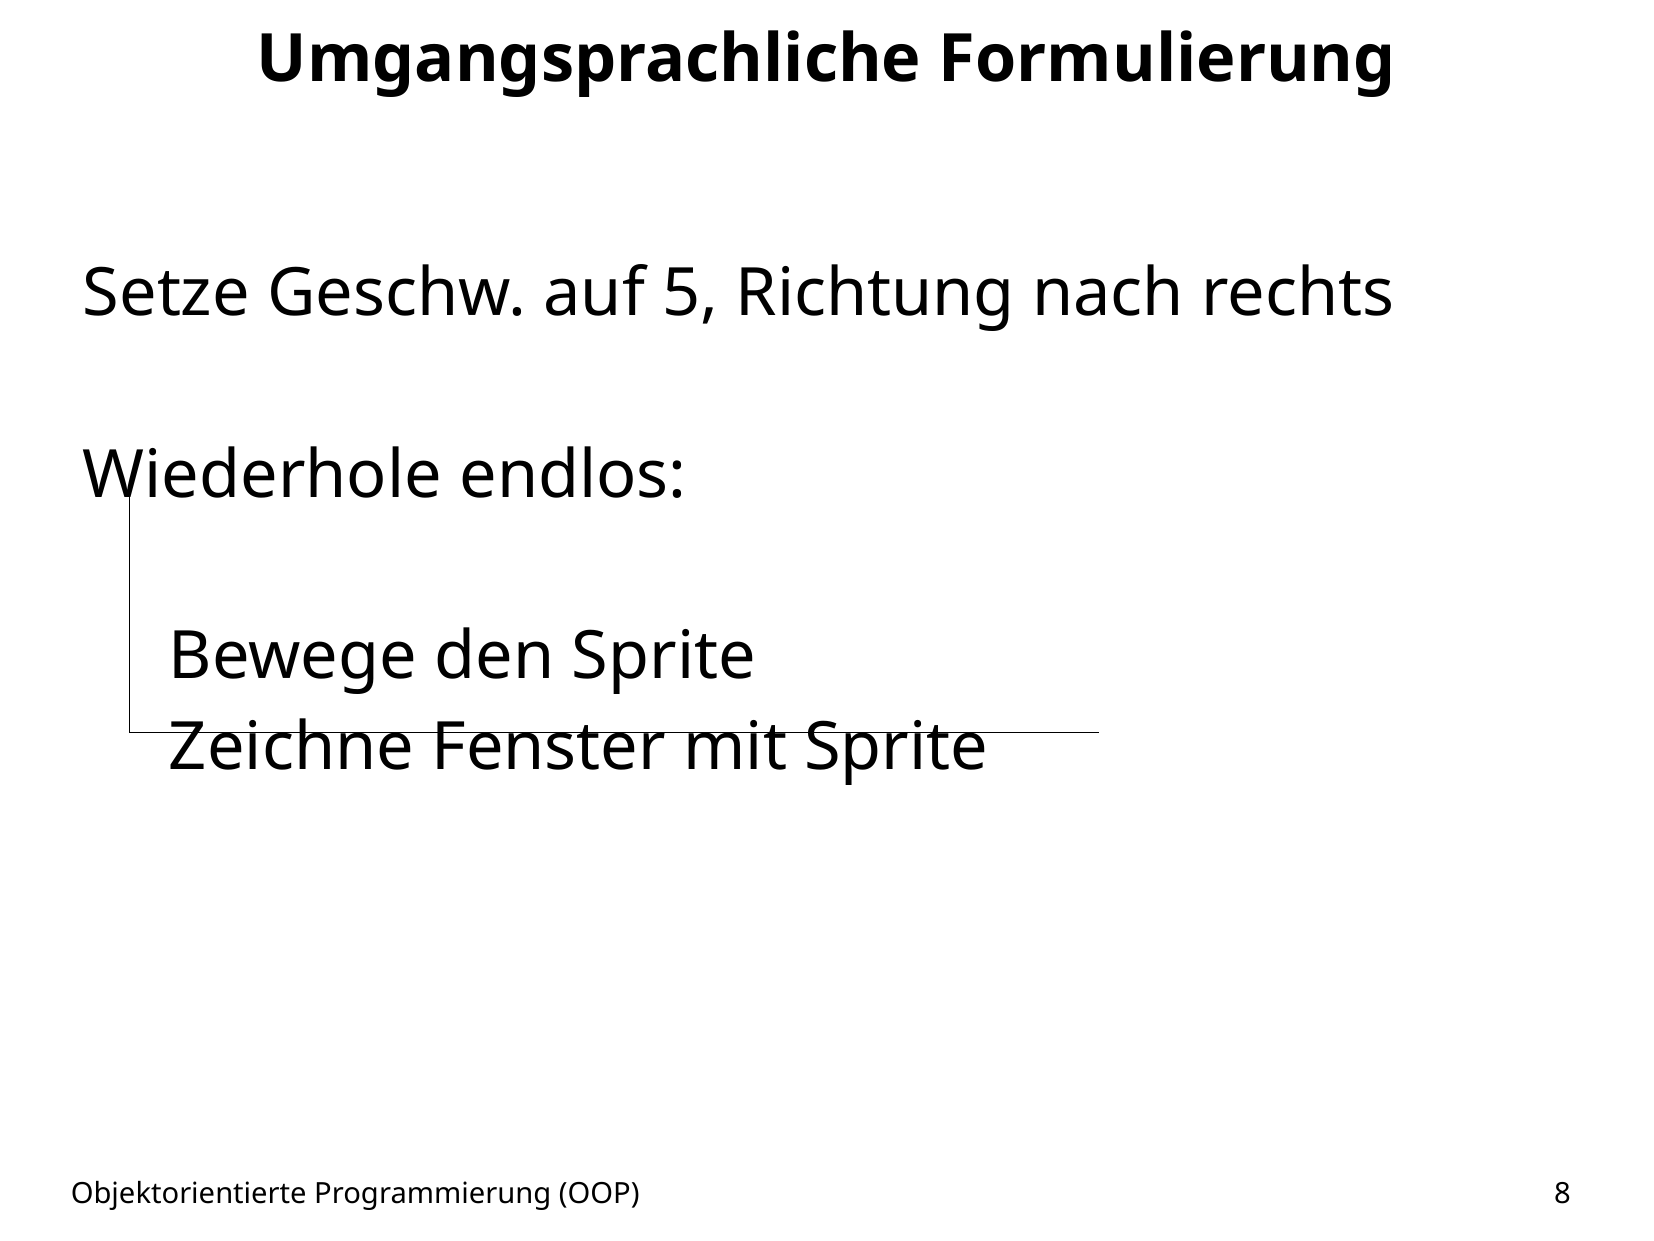

# Umgangsprachliche Formulierung
Setze Geschw. auf 5, Richtung nach rechts
Wiederhole endlos:
 Bewege den Sprite
 Zeichne Fenster mit Sprite
Objektorientierte Programmierung (OOP)
8